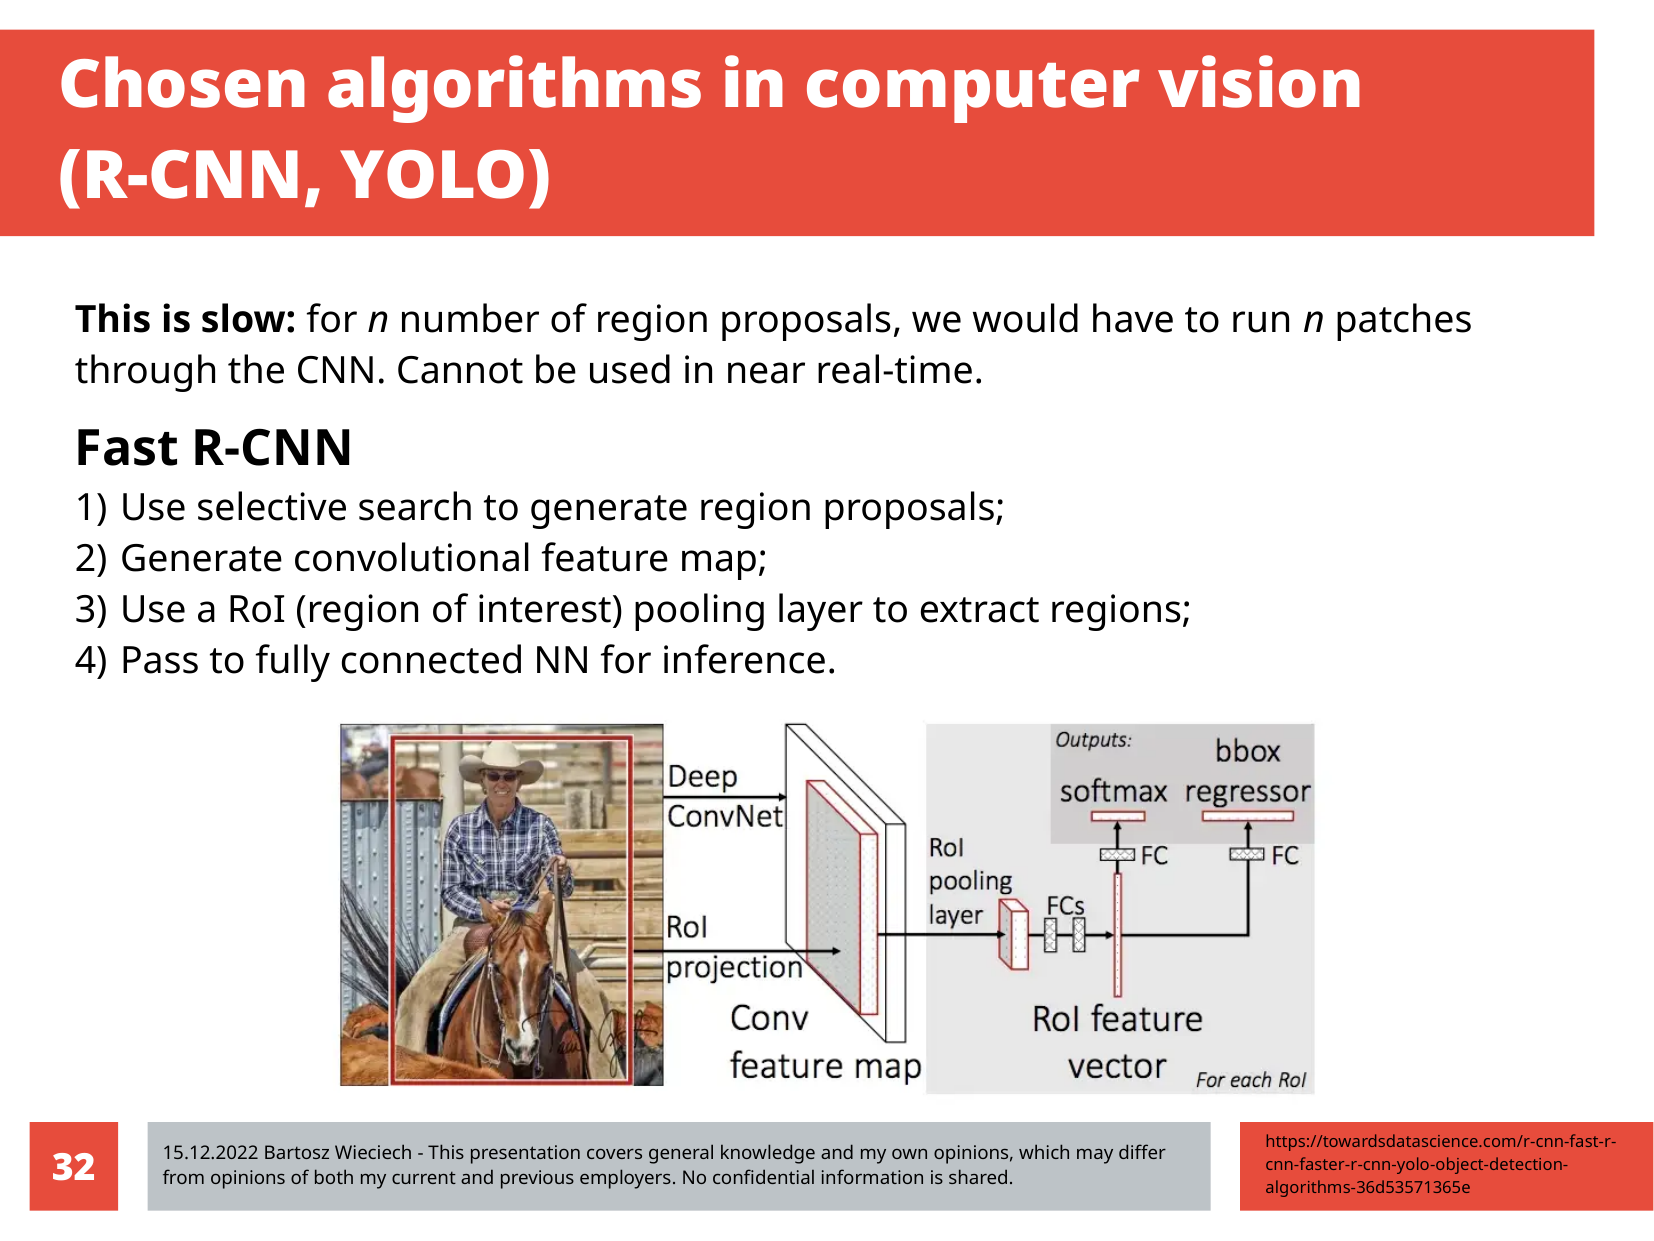

# Chosen algorithms in computer vision (R-CNN, YOLO)
This is slow: for n number of region proposals, we would have to run n patches through the CNN. Cannot be used in near real-time.
Fast R-CNN
 Use selective search to generate region proposals;
 Generate convolutional feature map;
 Use a RoI (region of interest) pooling layer to extract regions;
 Pass to fully connected NN for inference.
32
https://towardsdatascience.com/r-cnn-fast-r-cnn-faster-r-cnn-yolo-object-detection-algorithms-36d53571365e